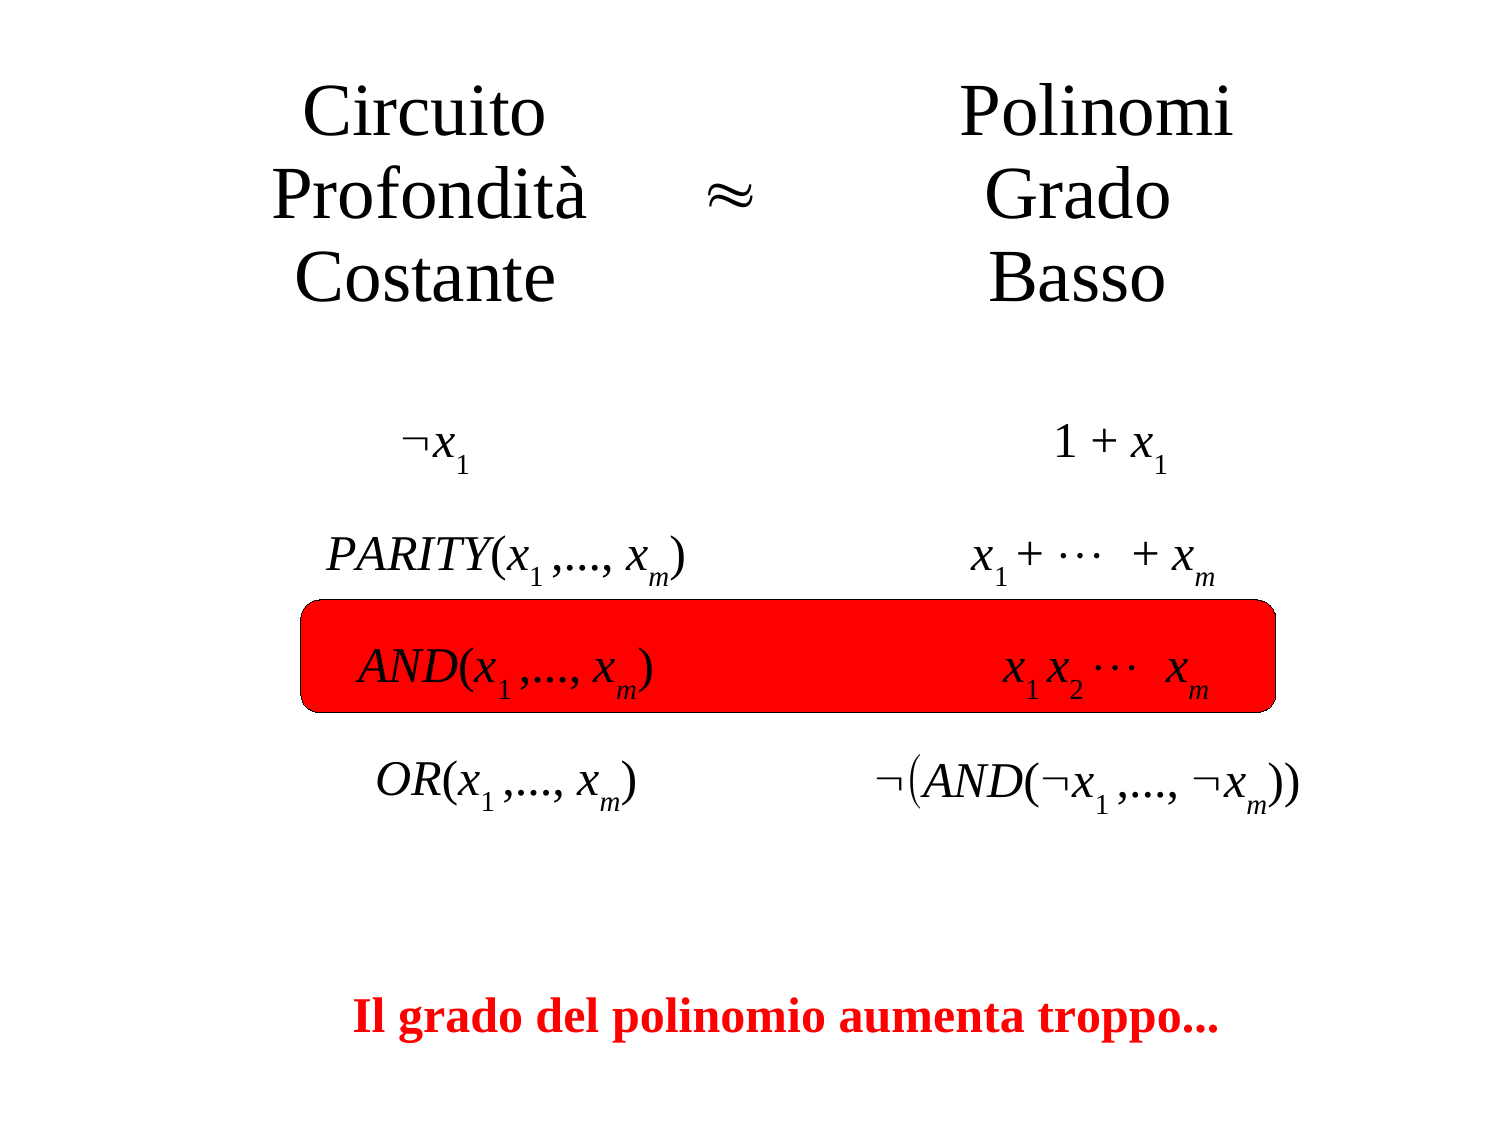

# Circuito Polinomi Profondità ≈ Grado Costante Basso
¬x1
1 + x1
PARITY(x1 ,..., xm)
 x1 + ⋯ + xm
Il grado del polinomio aumenta troppo...
AND(x1 ,..., xm)
x1 x2 ⋯ xm
OR(x1 ,..., xm)
¬(AND(¬x1 ,..., ¬xm))